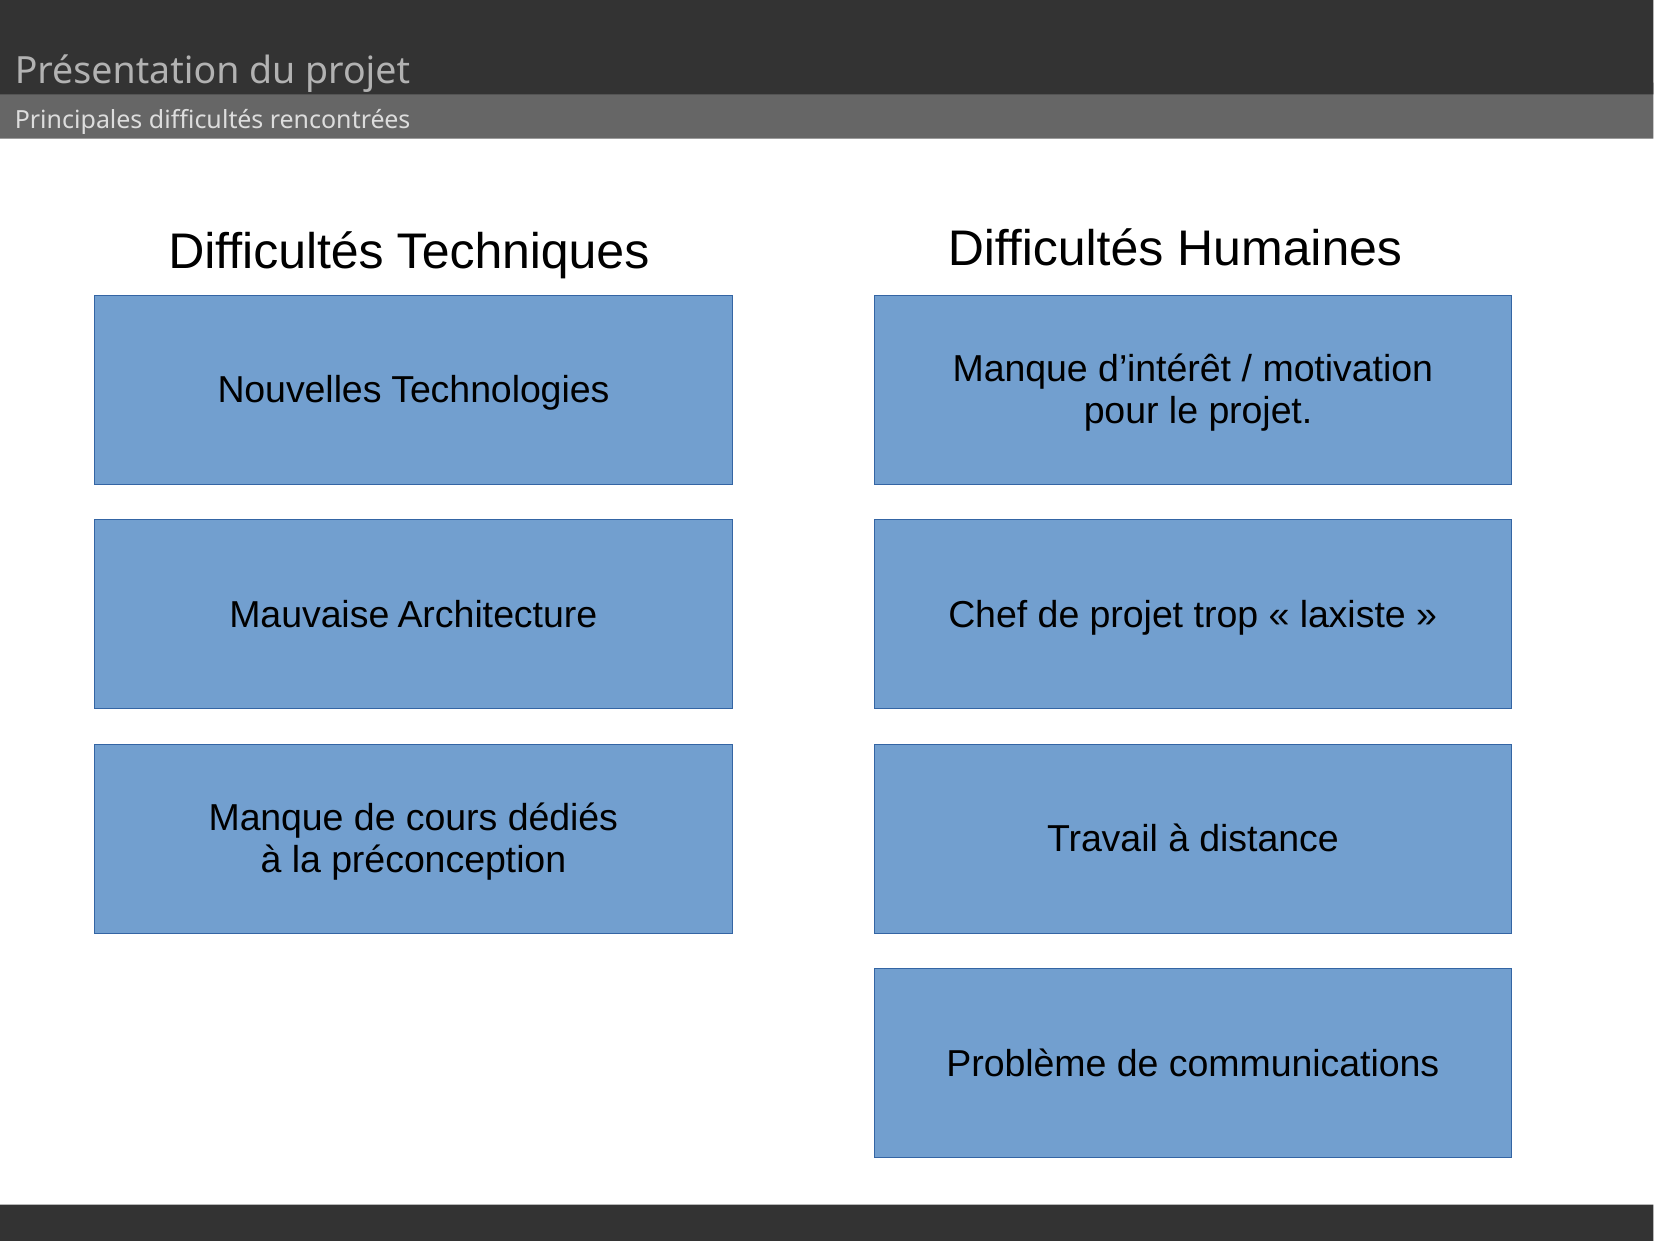

Présentation du projet
Principales difficultés rencontrées
Difficultés Humaines
Difficultés Techniques
Nouvelles Technologies
Manque d’intérêt / motivation
 pour le projet.
Mauvaise Architecture
Chef de projet trop « laxiste »
Manque de cours dédiés
à la préconception
Travail à distance
Problème de communications